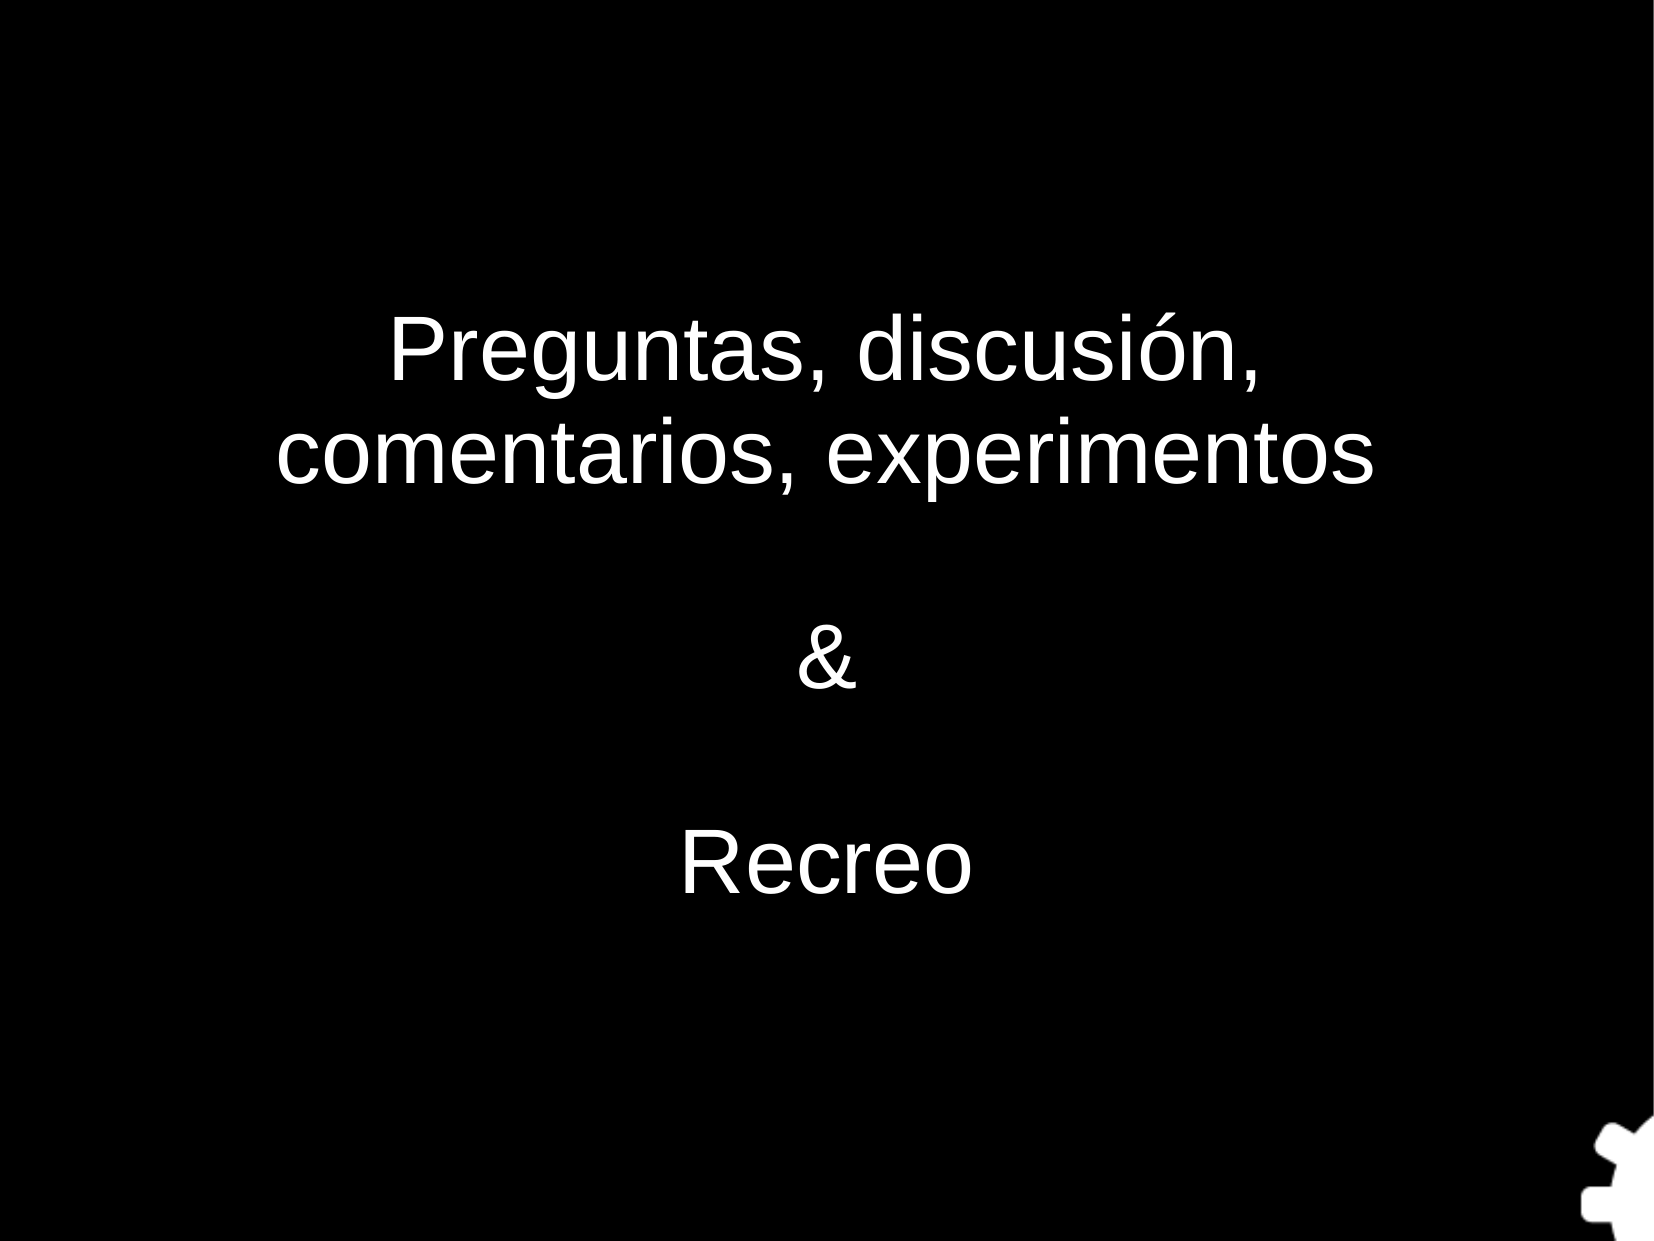

# Preguntas, discusión, comentarios, experimentos & Recreo